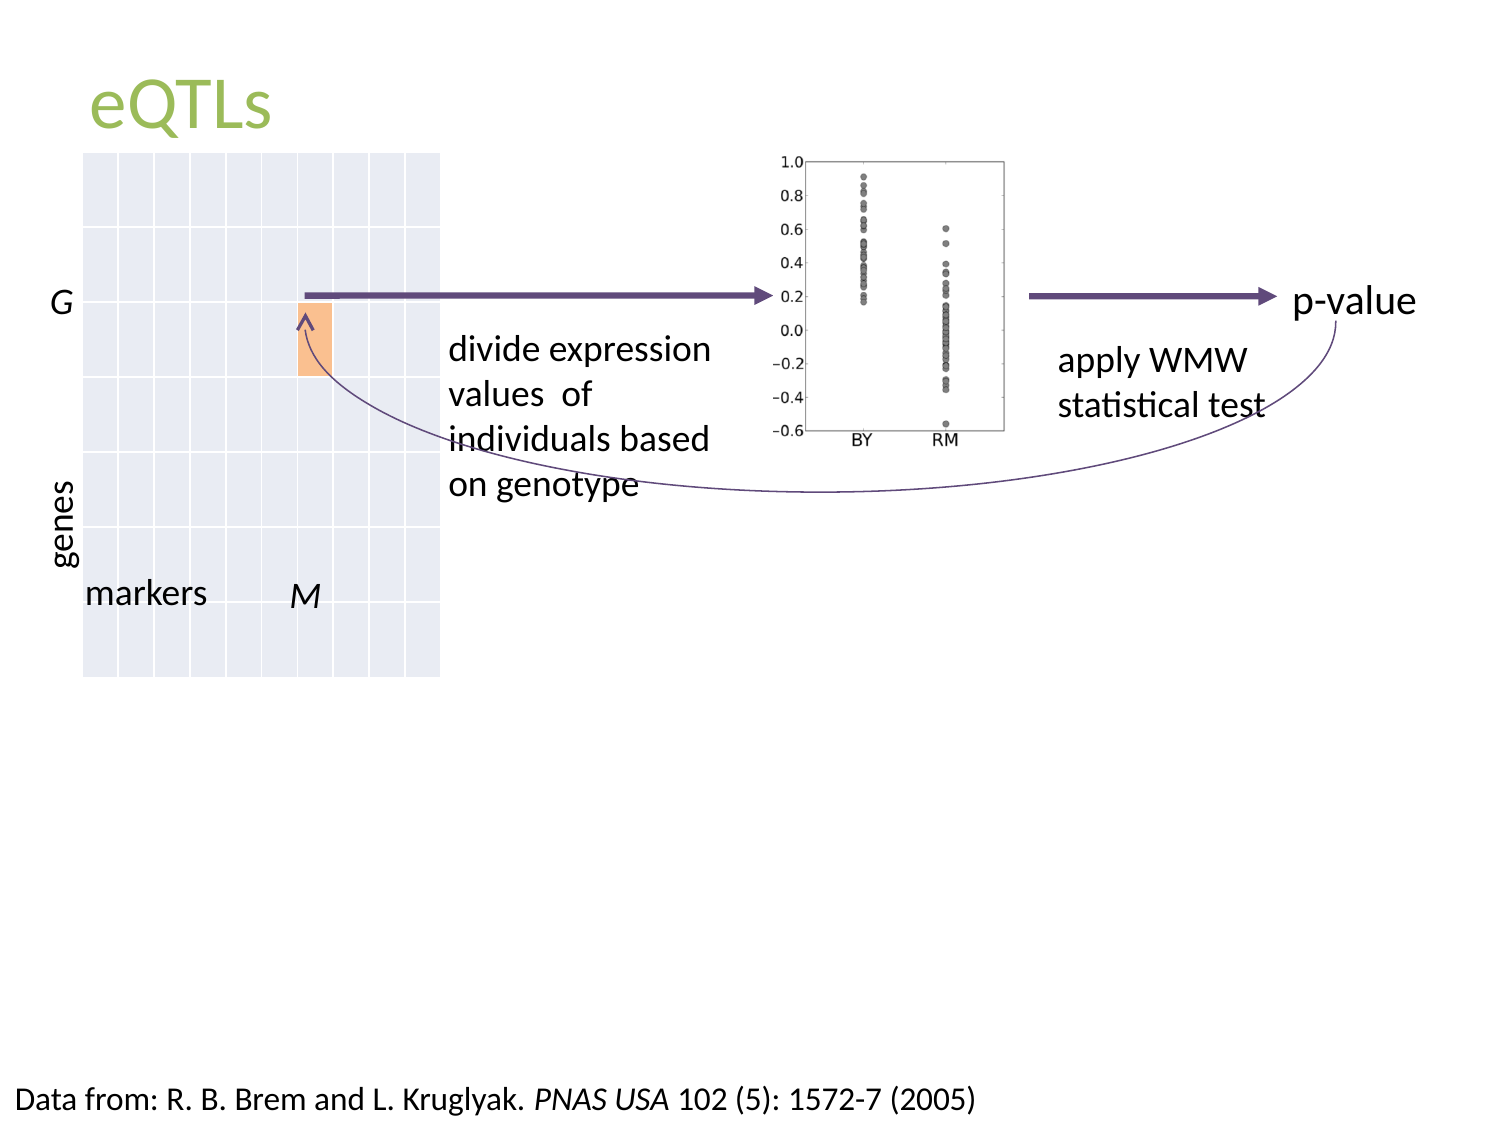

eQTLs
| | | | | | | | | | |
| --- | --- | --- | --- | --- | --- | --- | --- | --- | --- |
| | | | | | | | | | |
| | | | | | | | | | |
| | | | | | | | | | |
| | | | | | | | | | |
| | | | | | | | | | |
| | | | | | | | | | |
p-value
G
divide expression values of individuals based on genotype
apply WMW statistical test
genes
markers
M
Data from: R. B. Brem and L. Kruglyak. PNAS USA 102 (5): 1572-7 (2005)